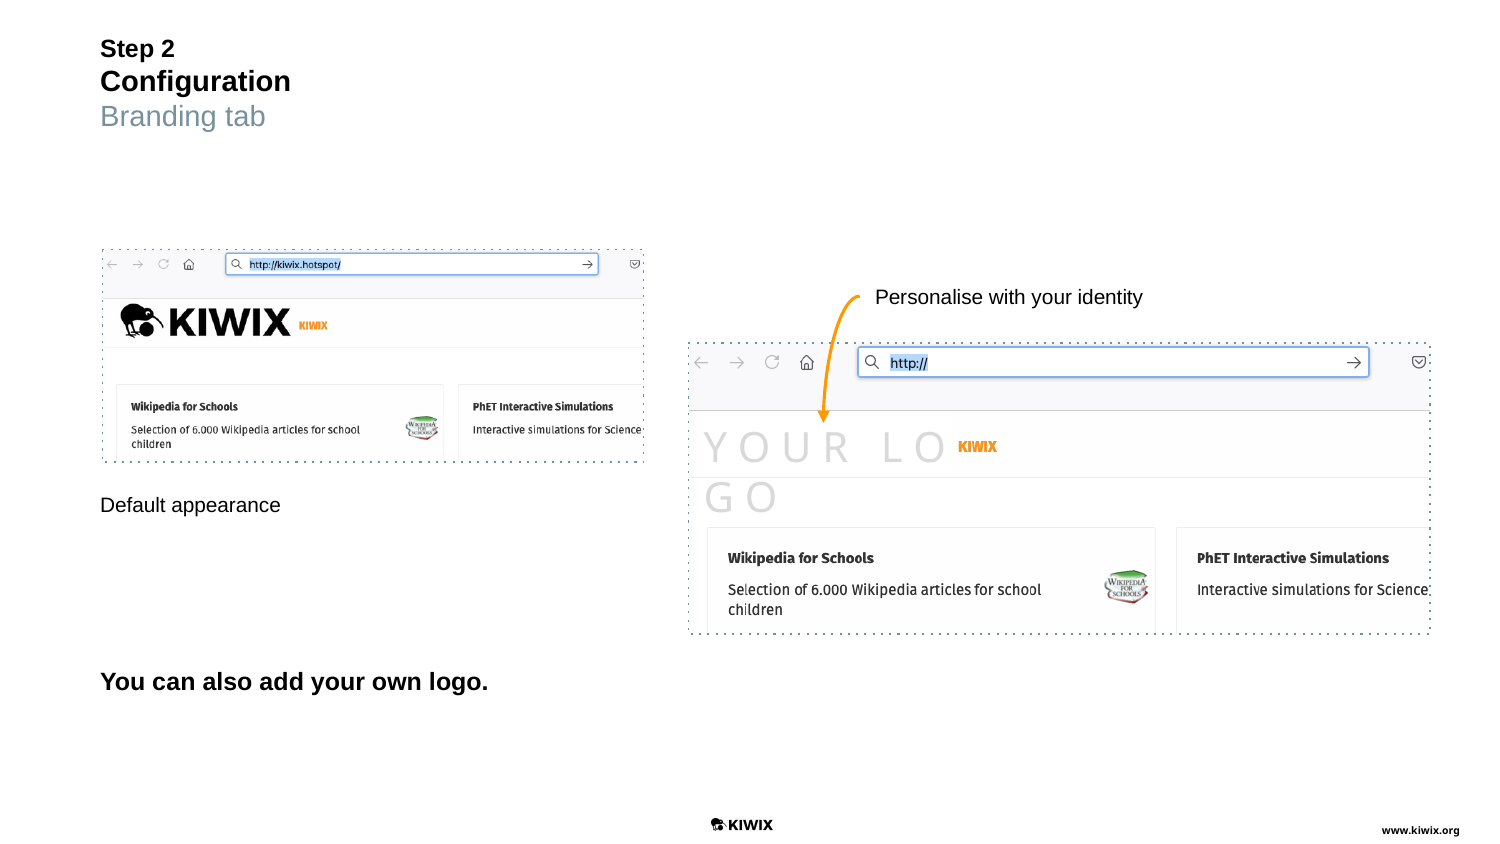

Step 2
Configuration
Branding tab
Personalise with your identity
Y O U R L O G O
Default appearance
You can also add your own logo.
www.kiwix.org